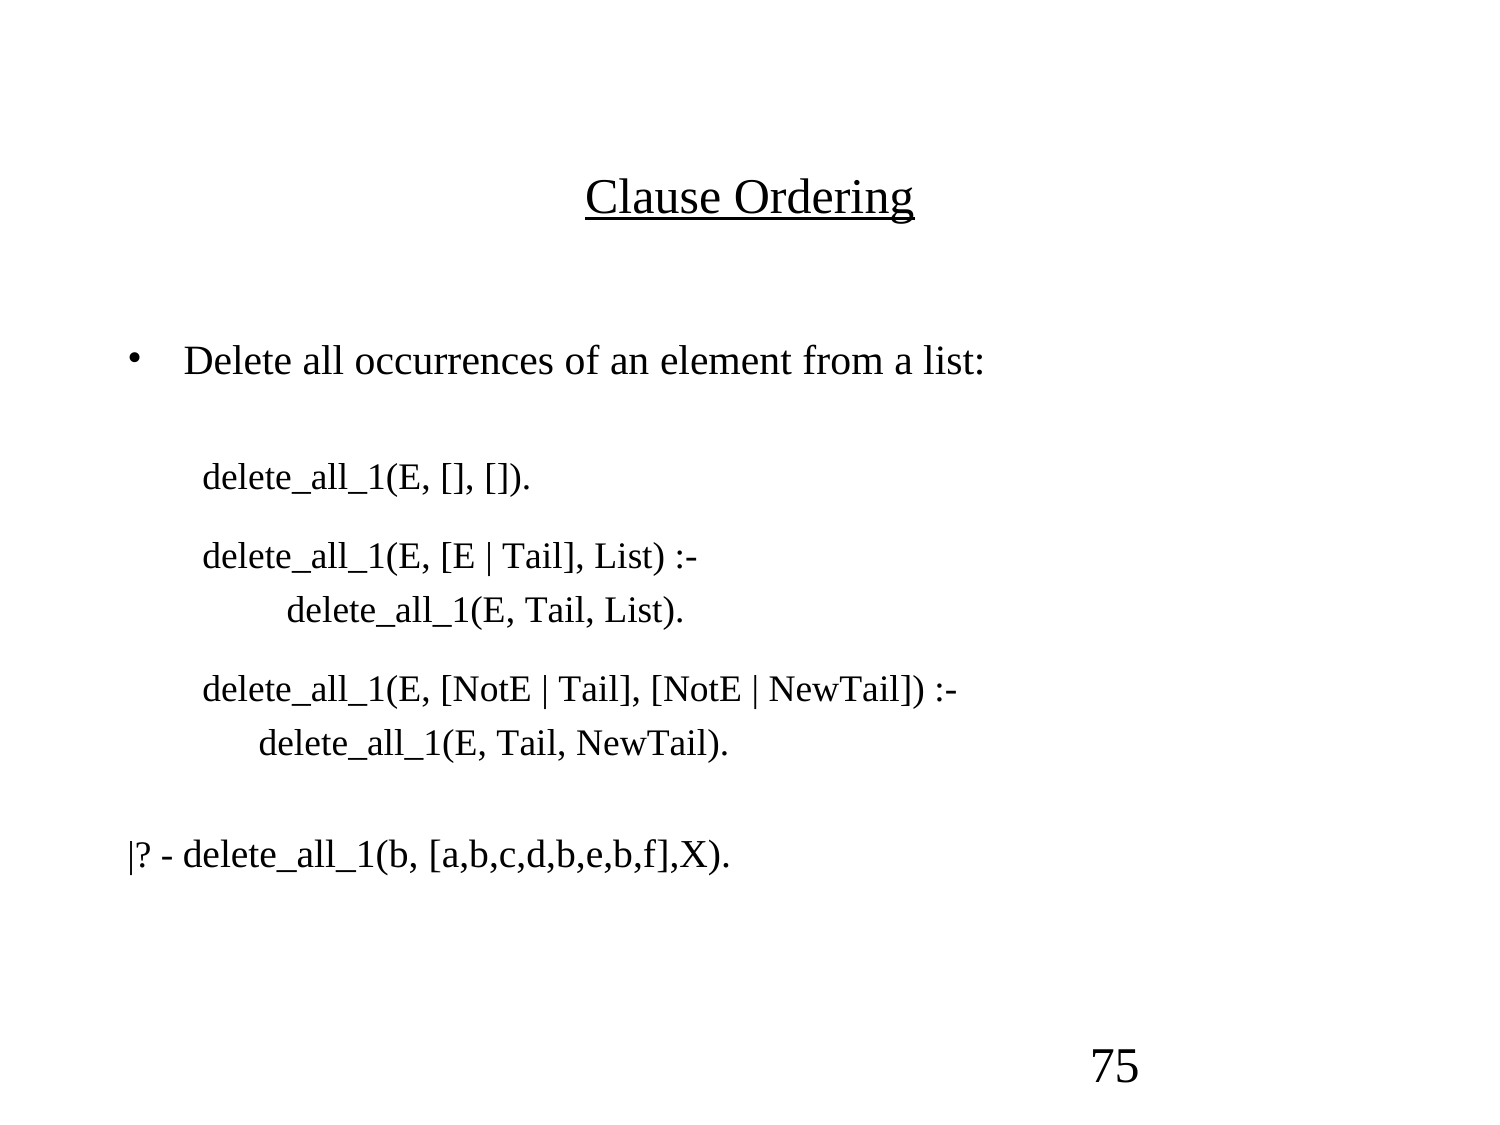

# Clause Ordering
Delete all occurrences of an element from a list:
delete_all_1(E, [], []).
delete_all_1(E, [E | Tail], List) :-
		 delete_all_1(E, Tail, List).
delete_all_1(E, [NotE | Tail], [NotE | NewTail]) :-
	 delete_all_1(E, Tail, NewTail).
|? - delete_all_1(b, [a,b,c,d,b,e,b,f],X).
75